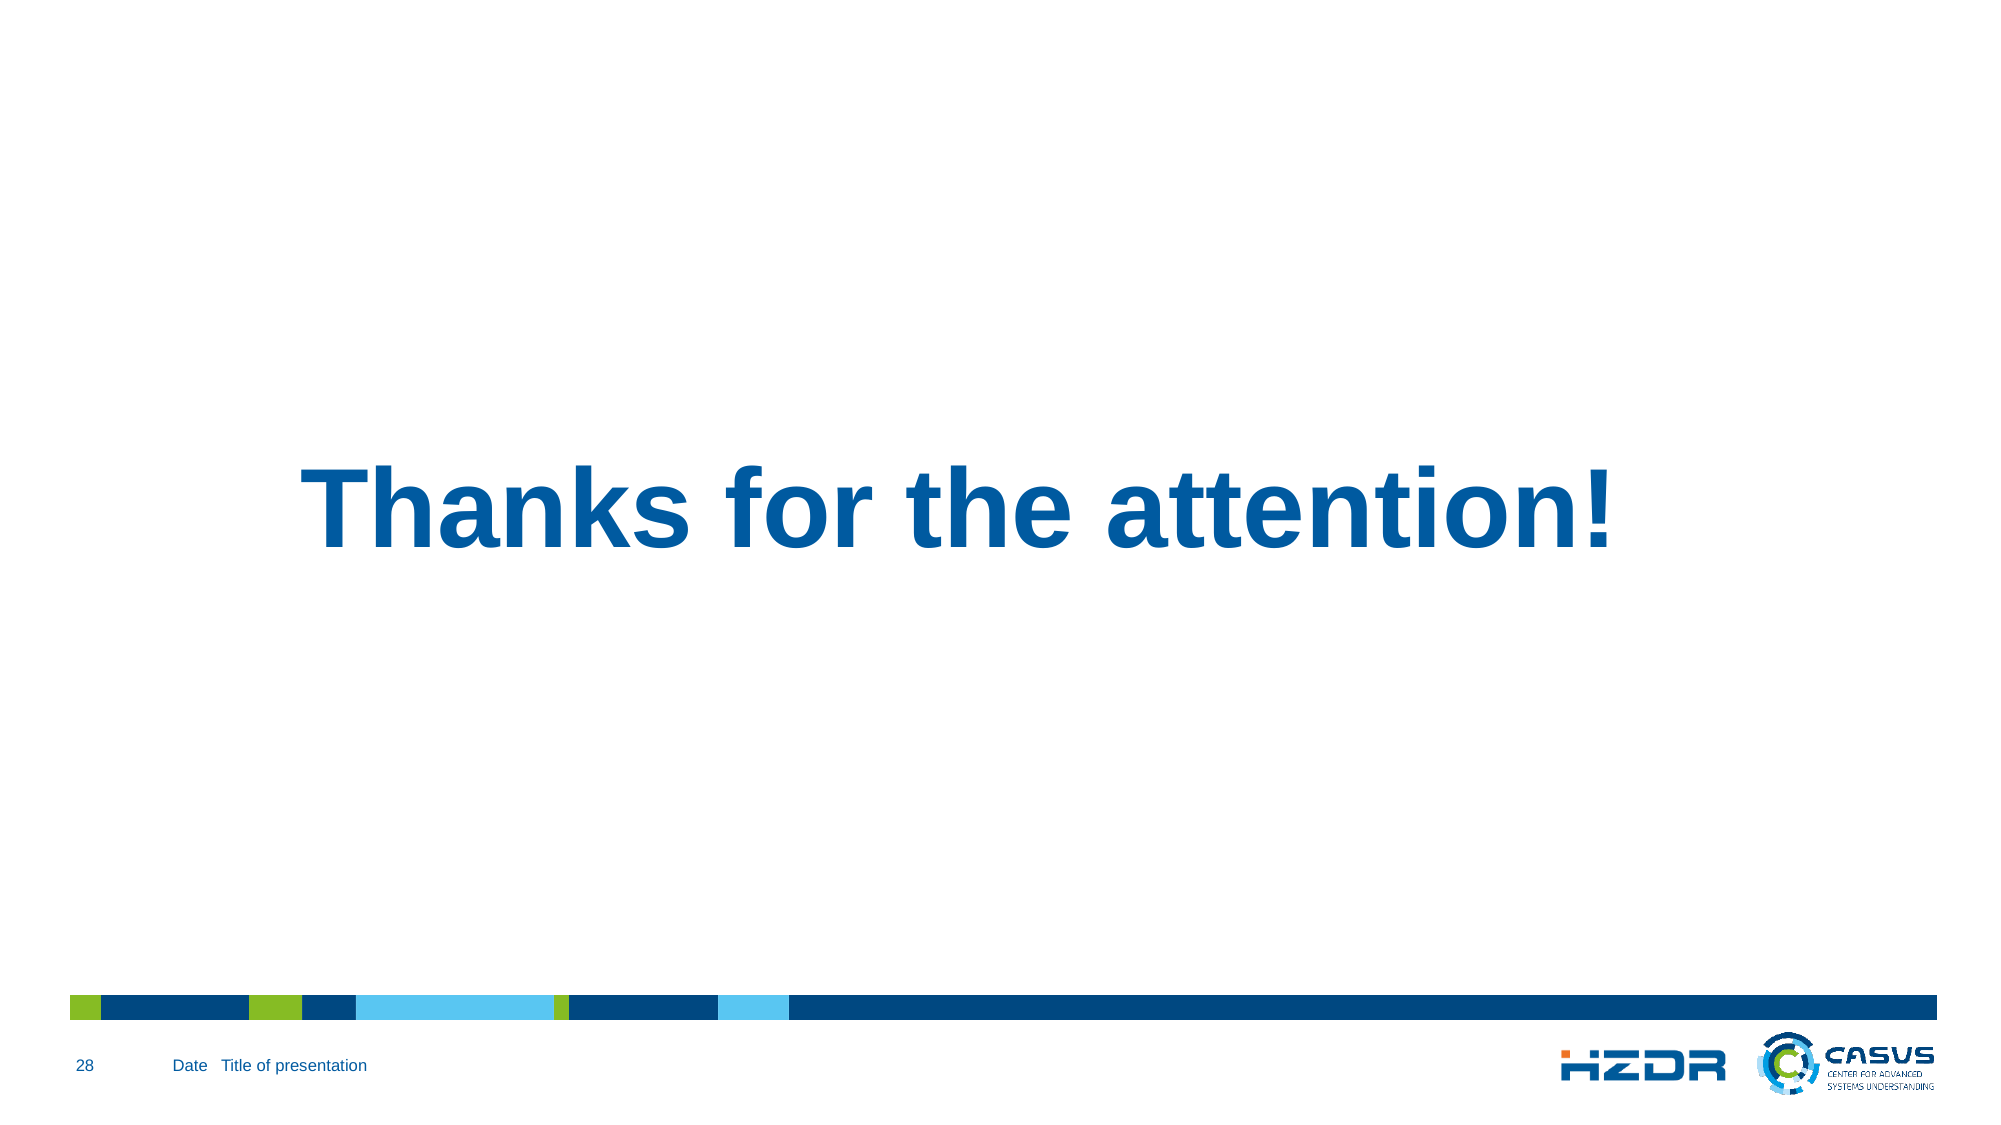

# Thanks for the attention!
28
Date
Title of presentation